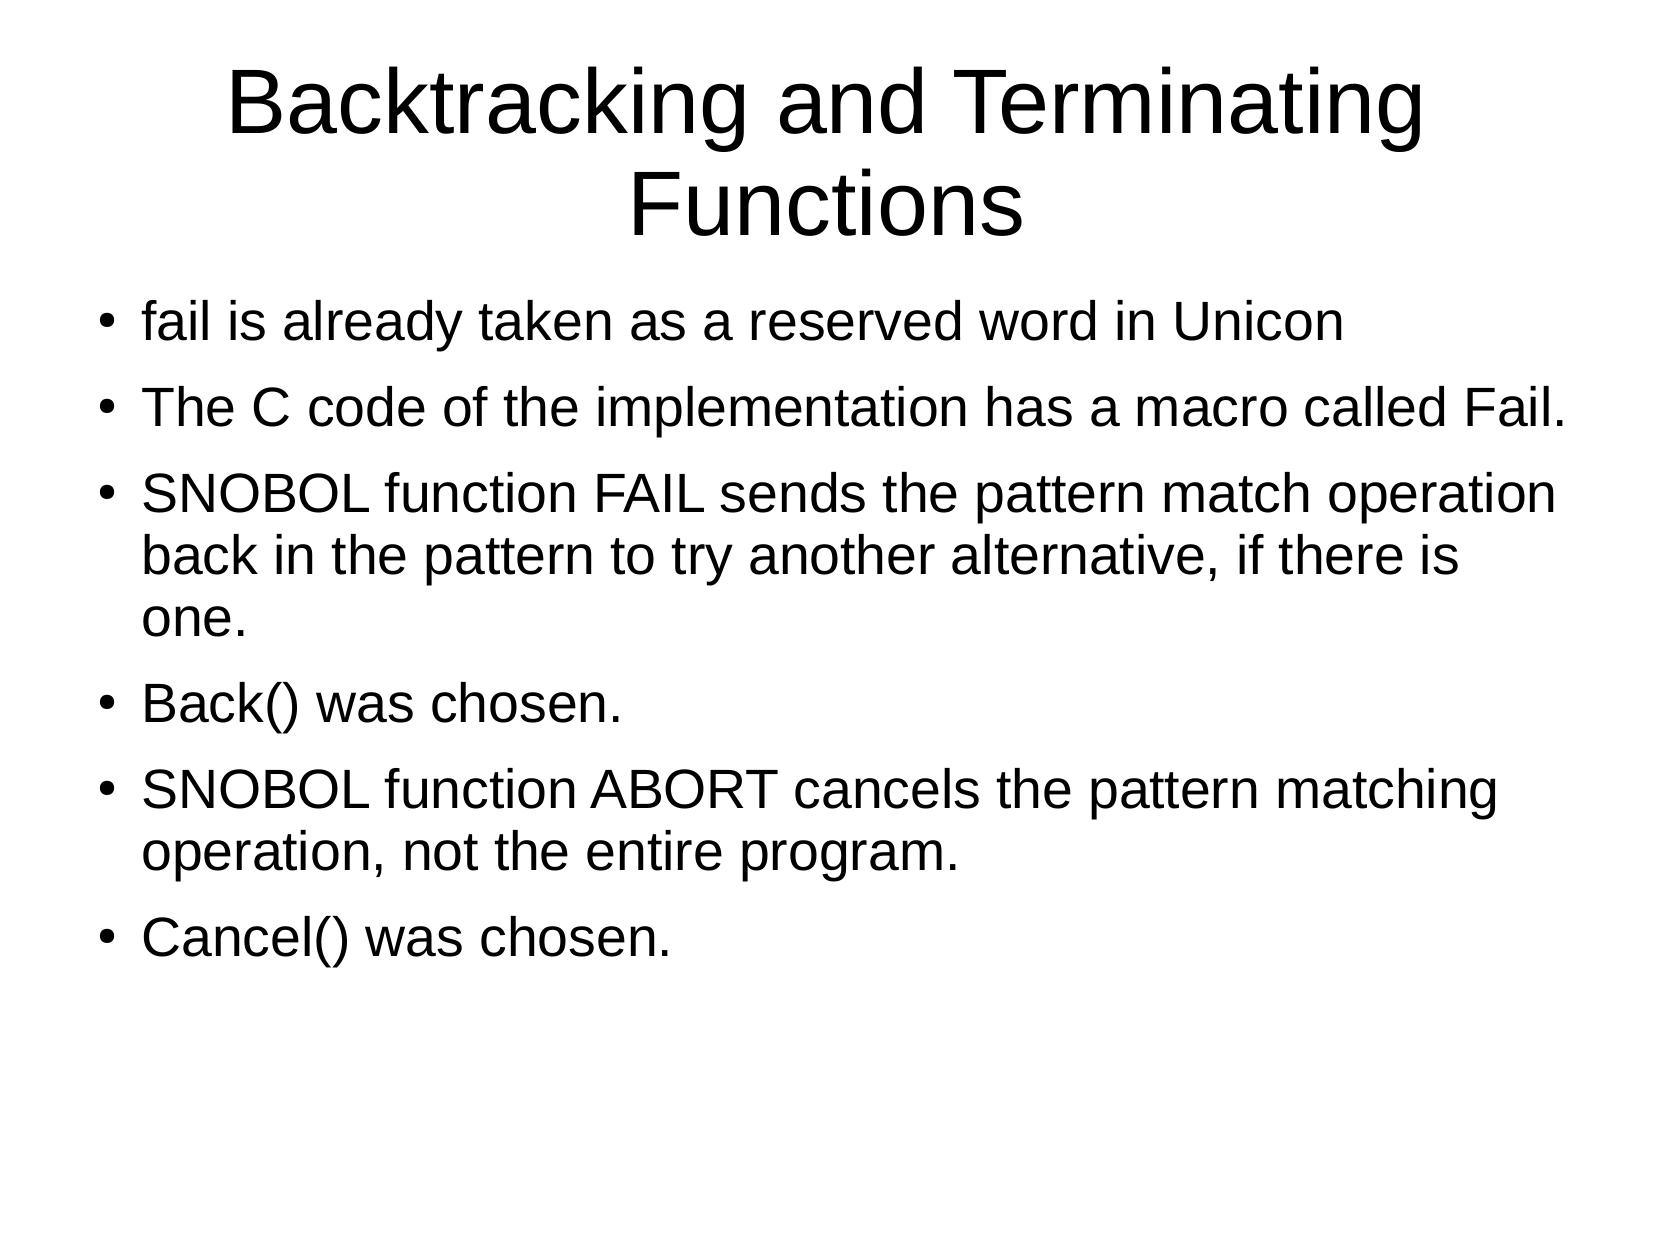

# Backtracking and Terminating Functions
fail is already taken as a reserved word in Unicon
The C code of the implementation has a macro called Fail.
SNOBOL function FAIL sends the pattern match operation back in the pattern to try another alternative, if there is one.
Back() was chosen.
SNOBOL function ABORT cancels the pattern matching operation, not the entire program.
Cancel() was chosen.